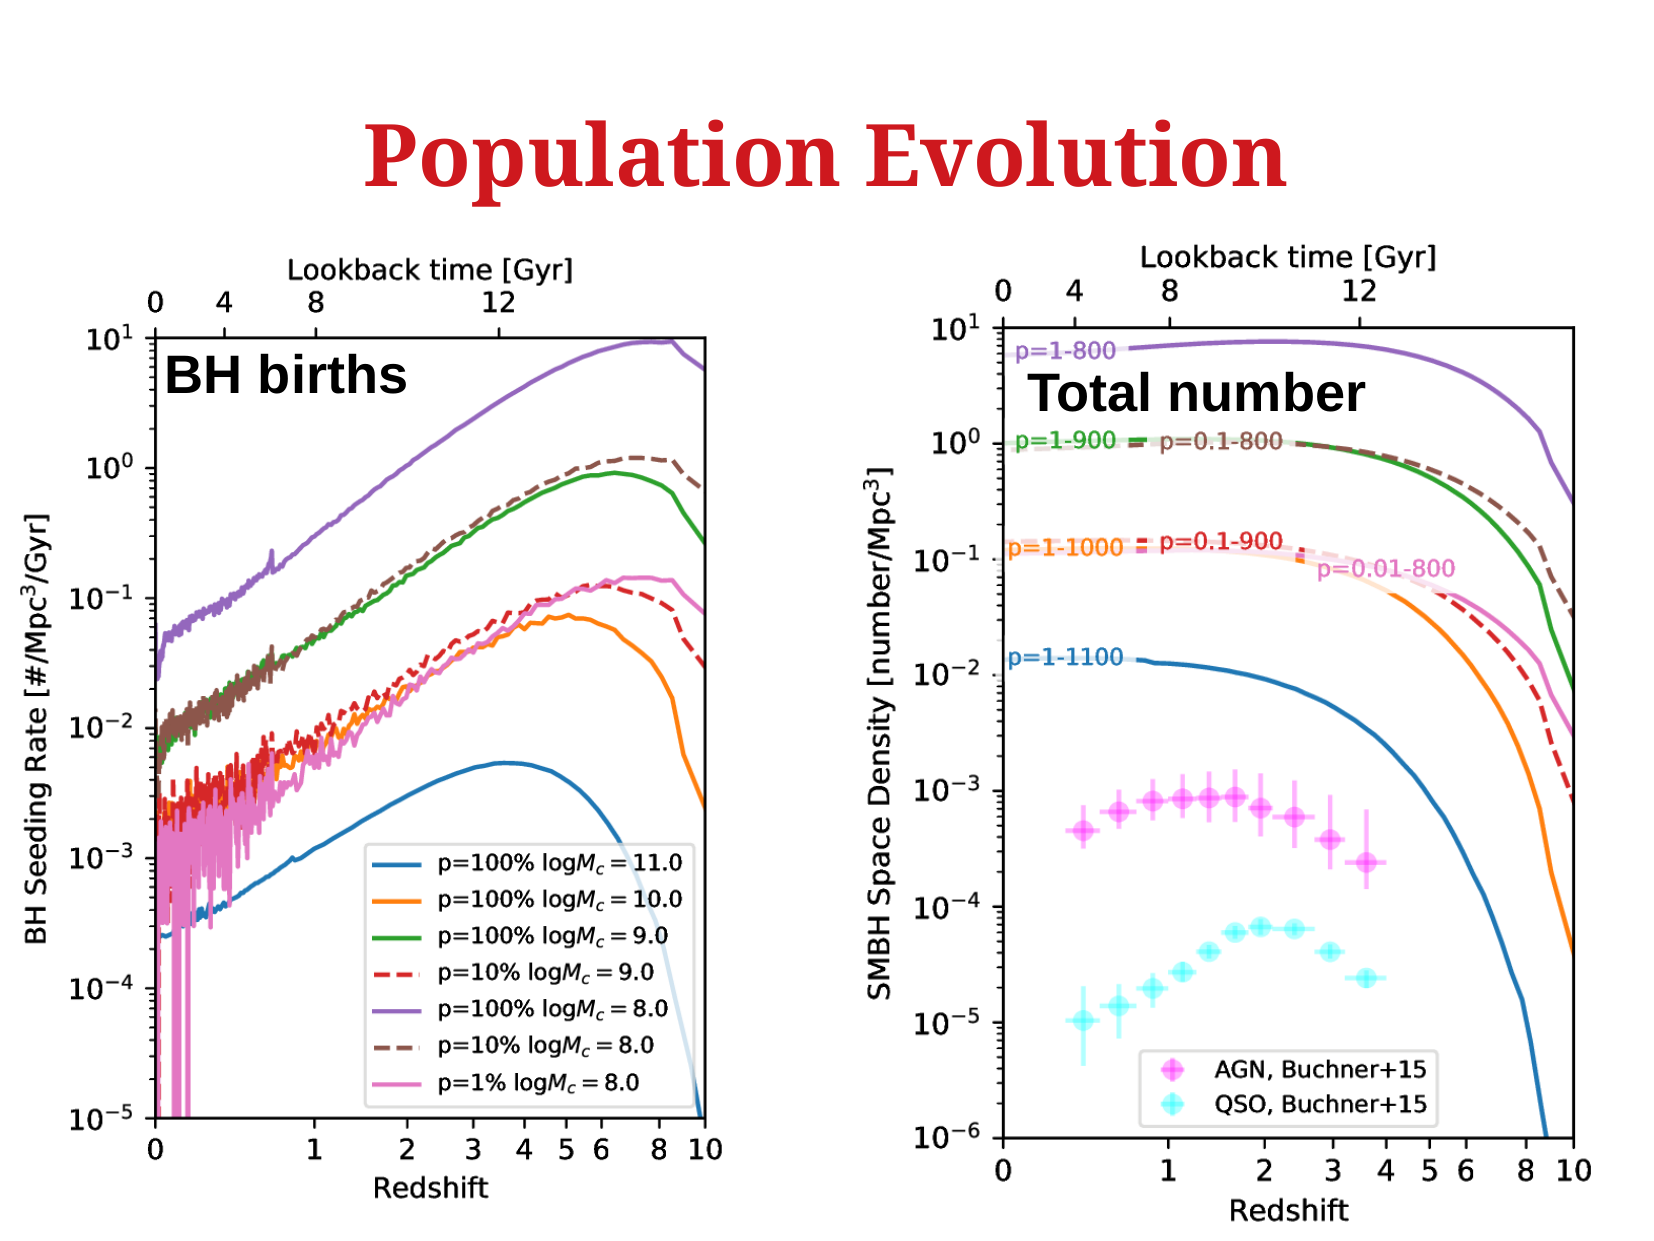

# Population Evolution
BH births
Total number